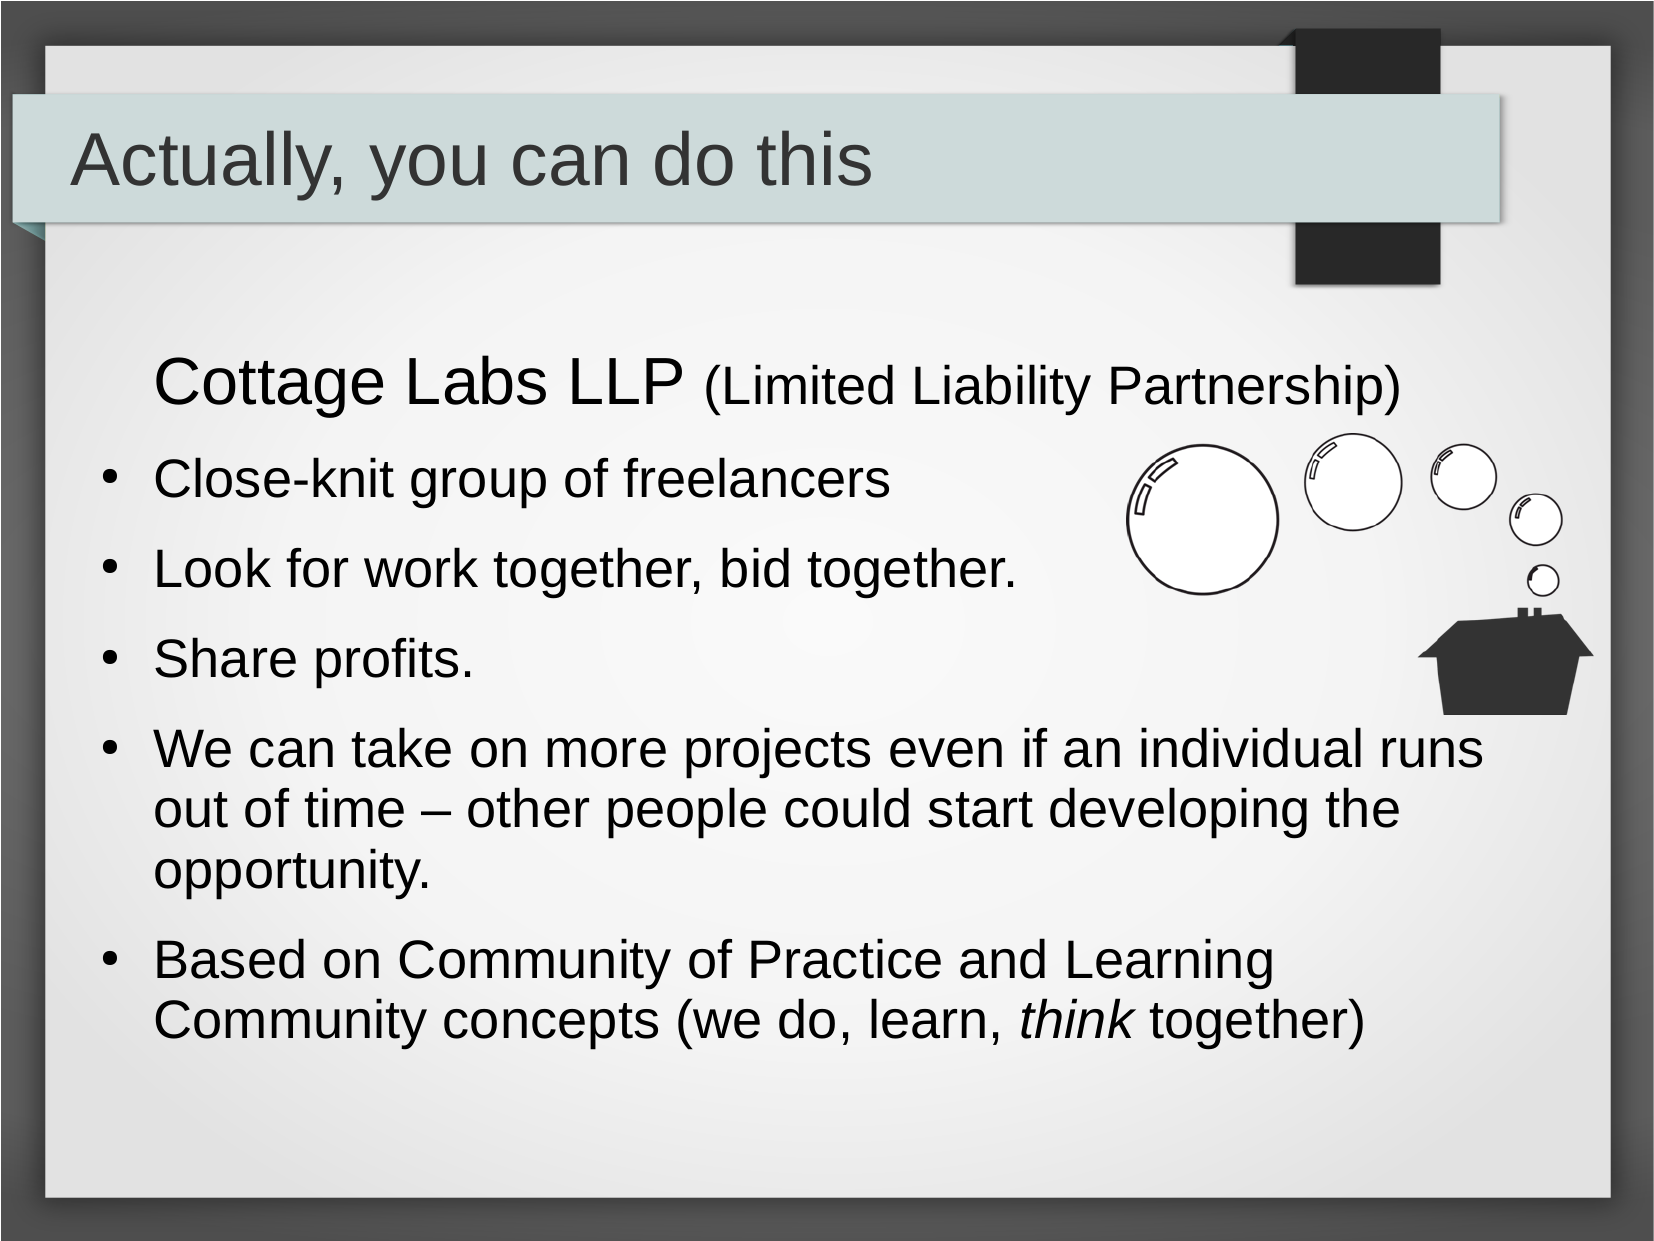

# Actually, you can do this
Cottage Labs LLP (Limited Liability Partnership)
Close-knit group of freelancers
Look for work together, bid together.
Share profits.
We can take on more projects even if an individual runs out of time – other people could start developing the opportunity.
Based on Community of Practice and Learning Community concepts (we do, learn, think together)